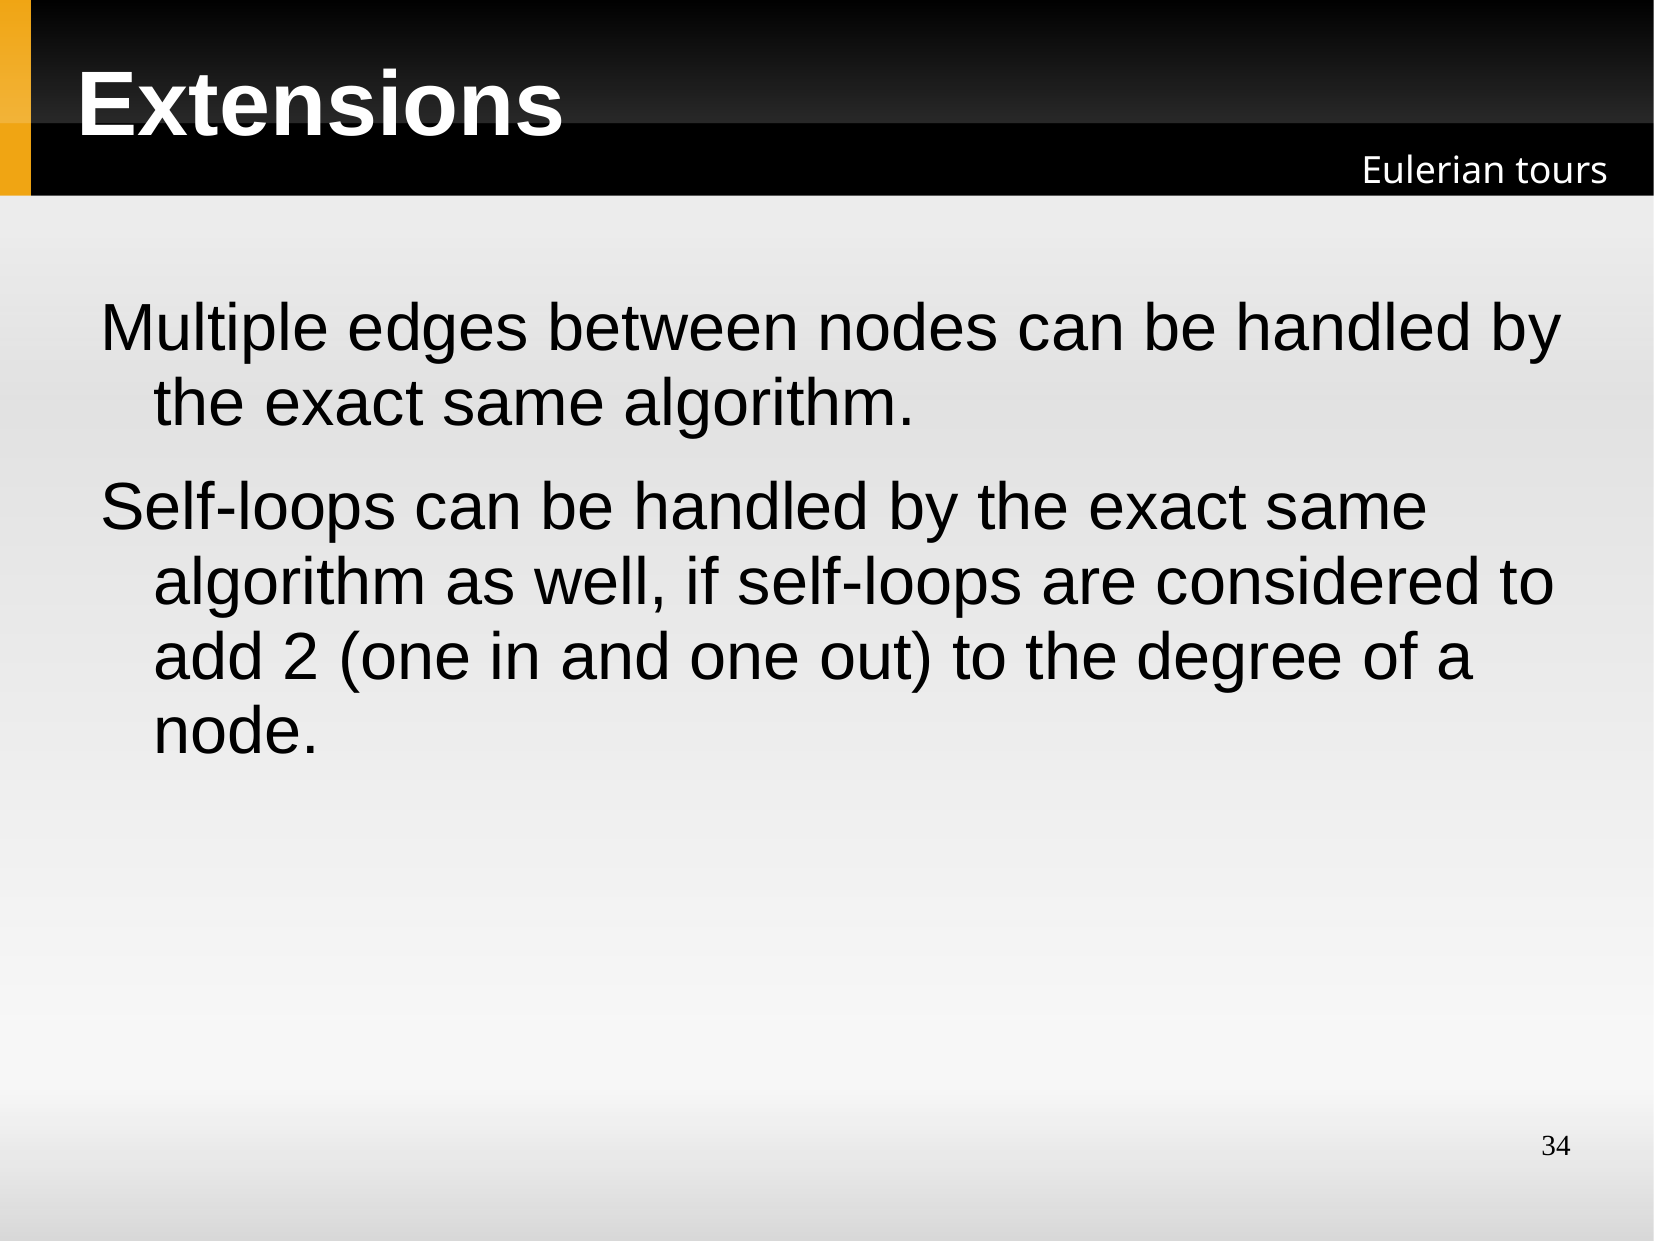

# Extensions
Multiple edges between nodes can be handled by the exact same algorithm.
Self-loops can be handled by the exact same algorithm as well, if self-loops are considered to add 2 (one in and one out) to the degree of a node.
34